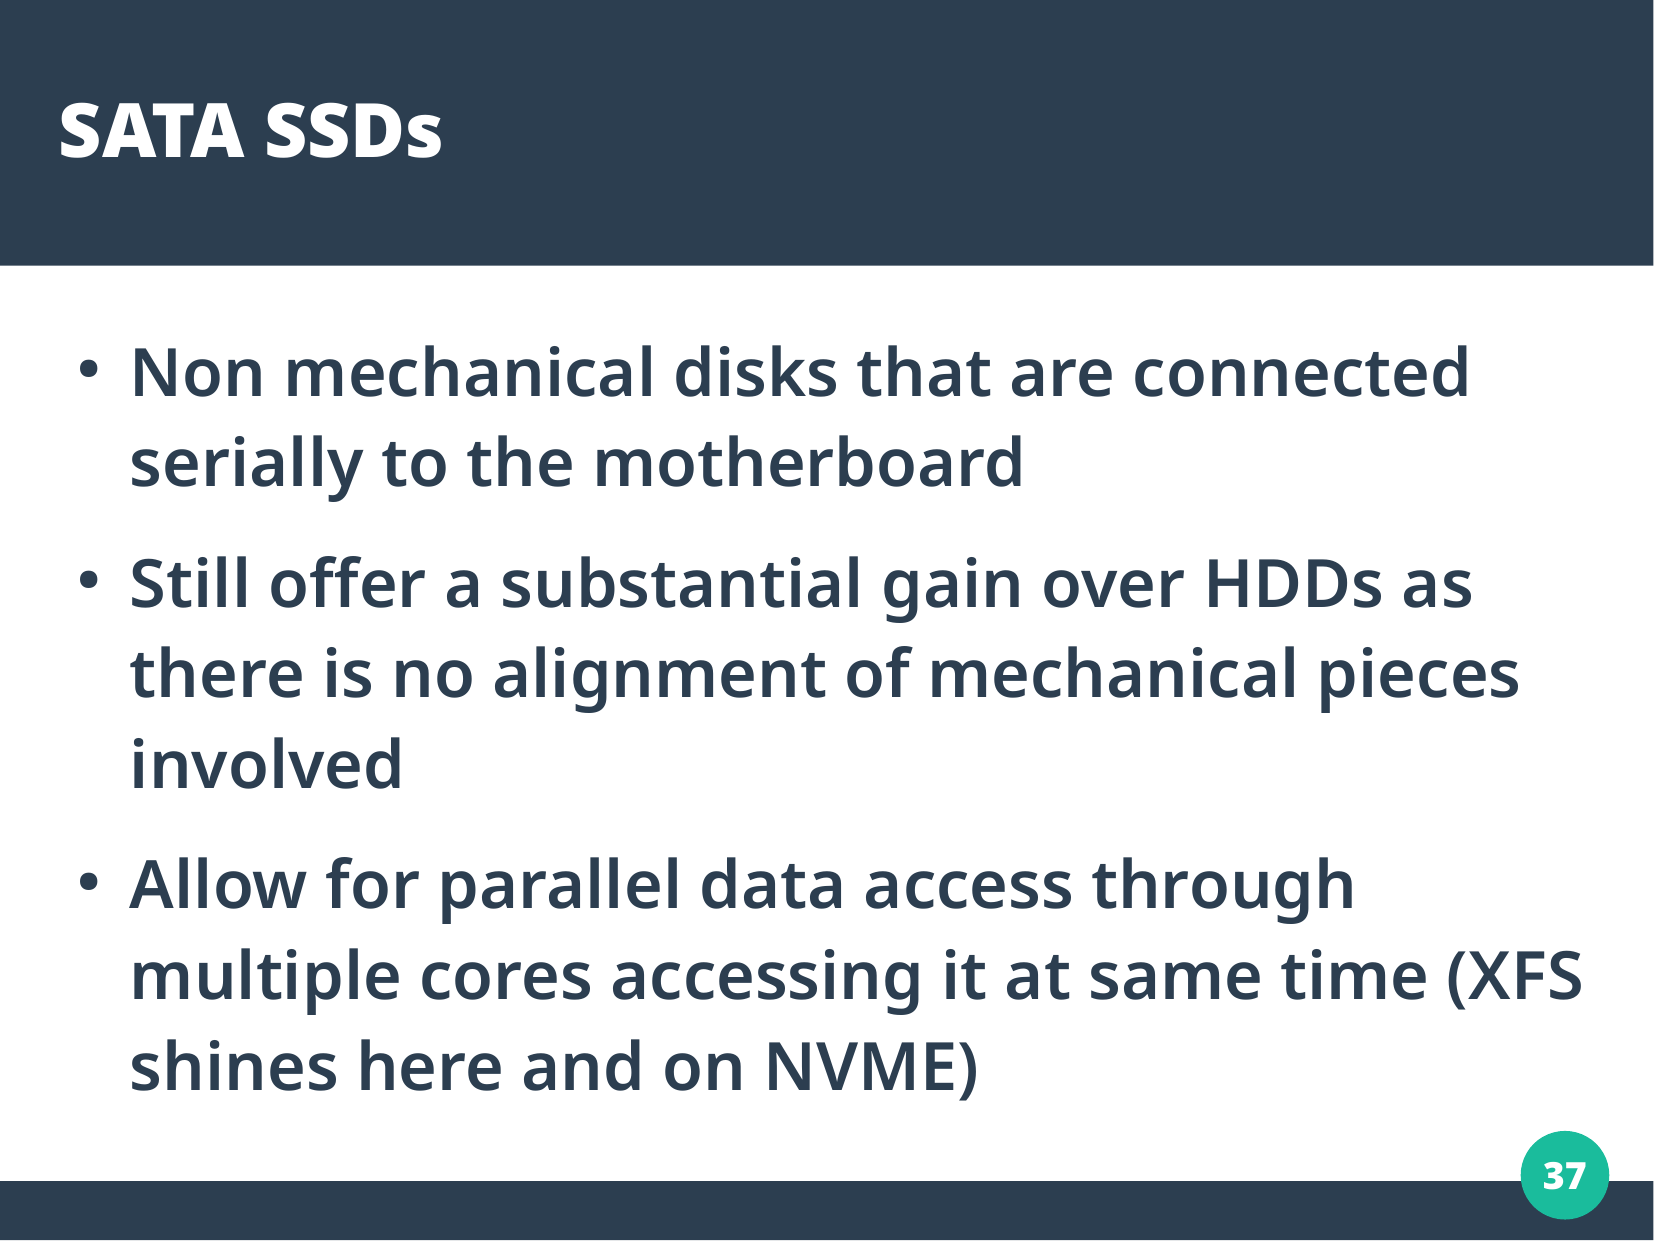

# SATA SSDs
Non mechanical disks that are connected serially to the motherboard
Still offer a substantial gain over HDDs as there is no alignment of mechanical pieces involved
Allow for parallel data access through multiple cores accessing it at same time (XFS shines here and on NVME)
37